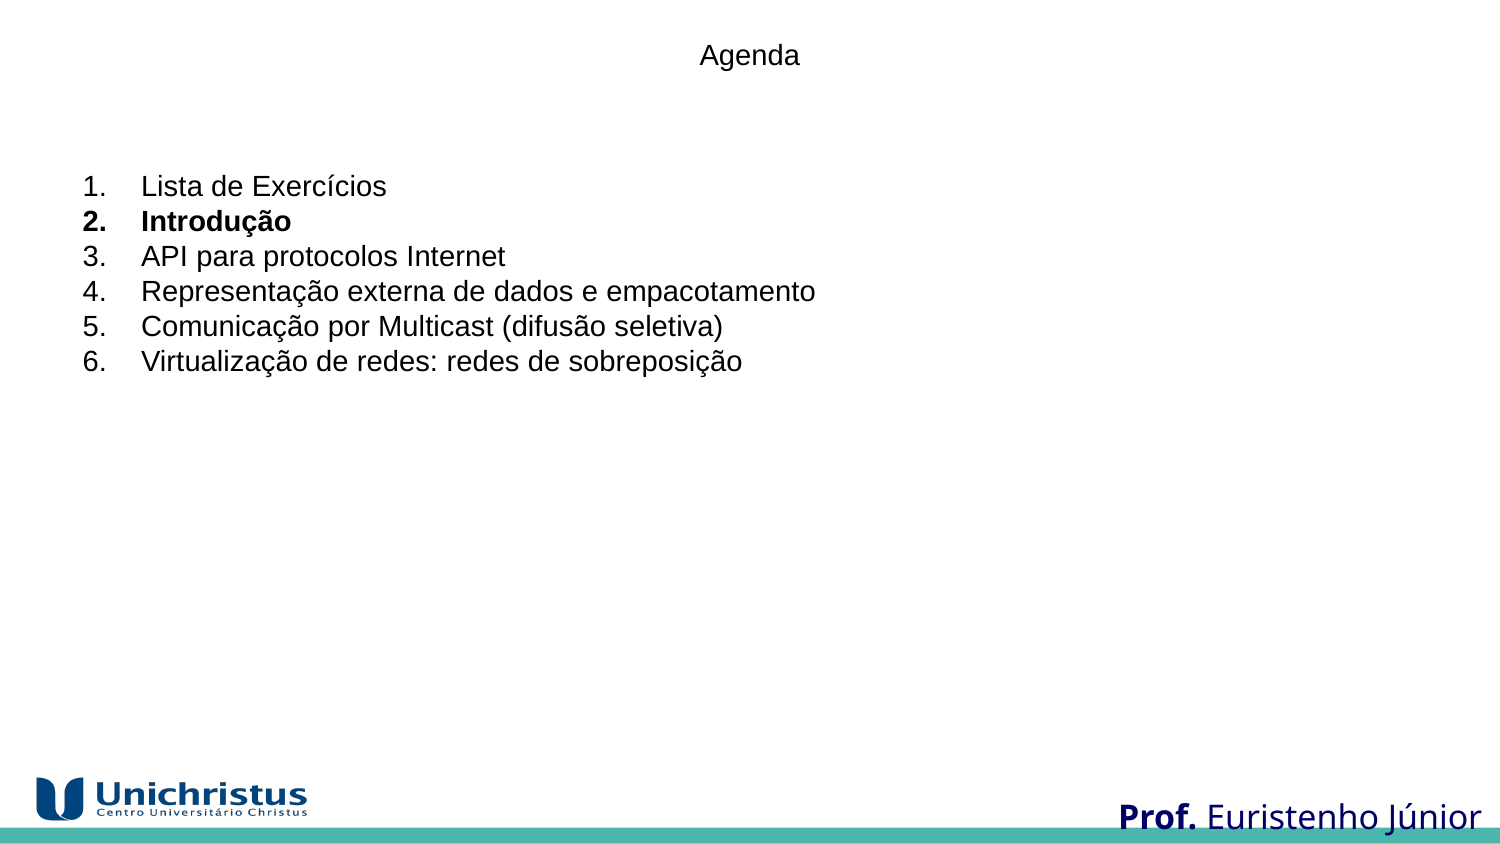

# Agenda
Lista de Exercícios
Introdução
API para protocolos Internet
Representação externa de dados e empacotamento
Comunicação por Multicast (difusão seletiva)
Virtualização de redes: redes de sobreposição